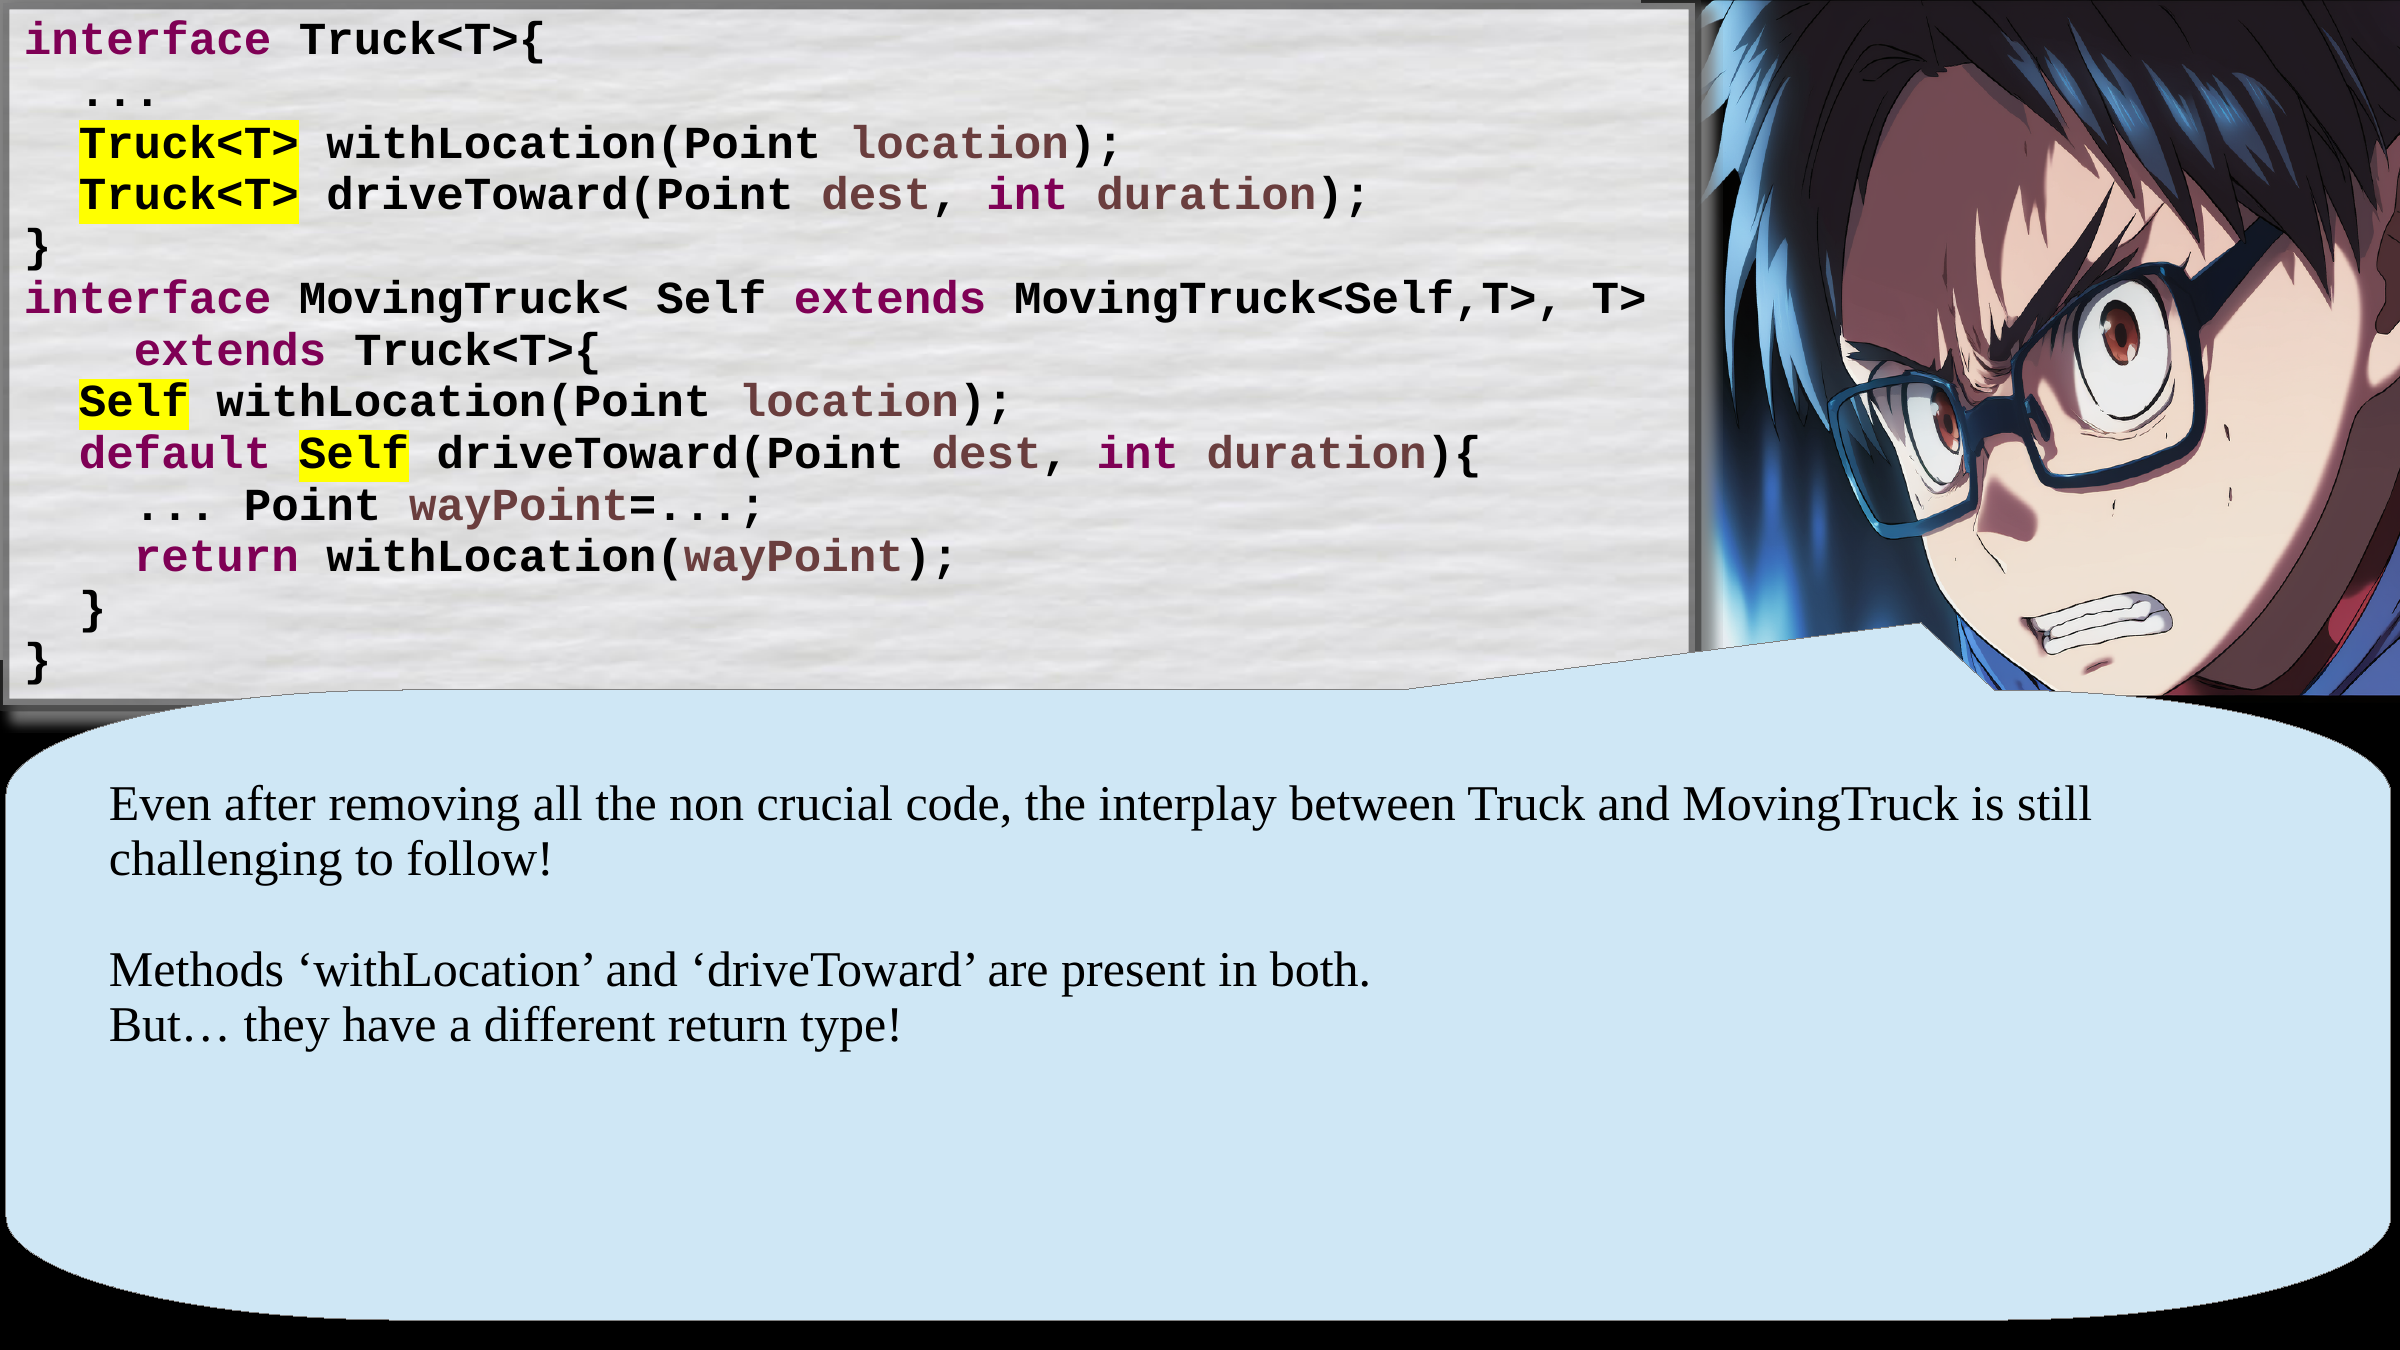

interface Truck<T>{
 ...
 Truck<T> withLocation(Point location);
 Truck<T> driveToward(Point dest, int duration);
}
interface MovingTruck< Self extends MovingTruck<Self,T>, T>
 extends Truck<T>{
 Self withLocation(Point location);
 default Self driveToward(Point dest, int duration){
 ... Point wayPoint=...;
 return withLocation(wayPoint);
 }
}
Even after removing all the non crucial code, the interplay between Truck and MovingTruck is still challenging to follow!
Methods ‘withLocation’ and ‘driveToward’ are present in both.
But… they have a different return type!